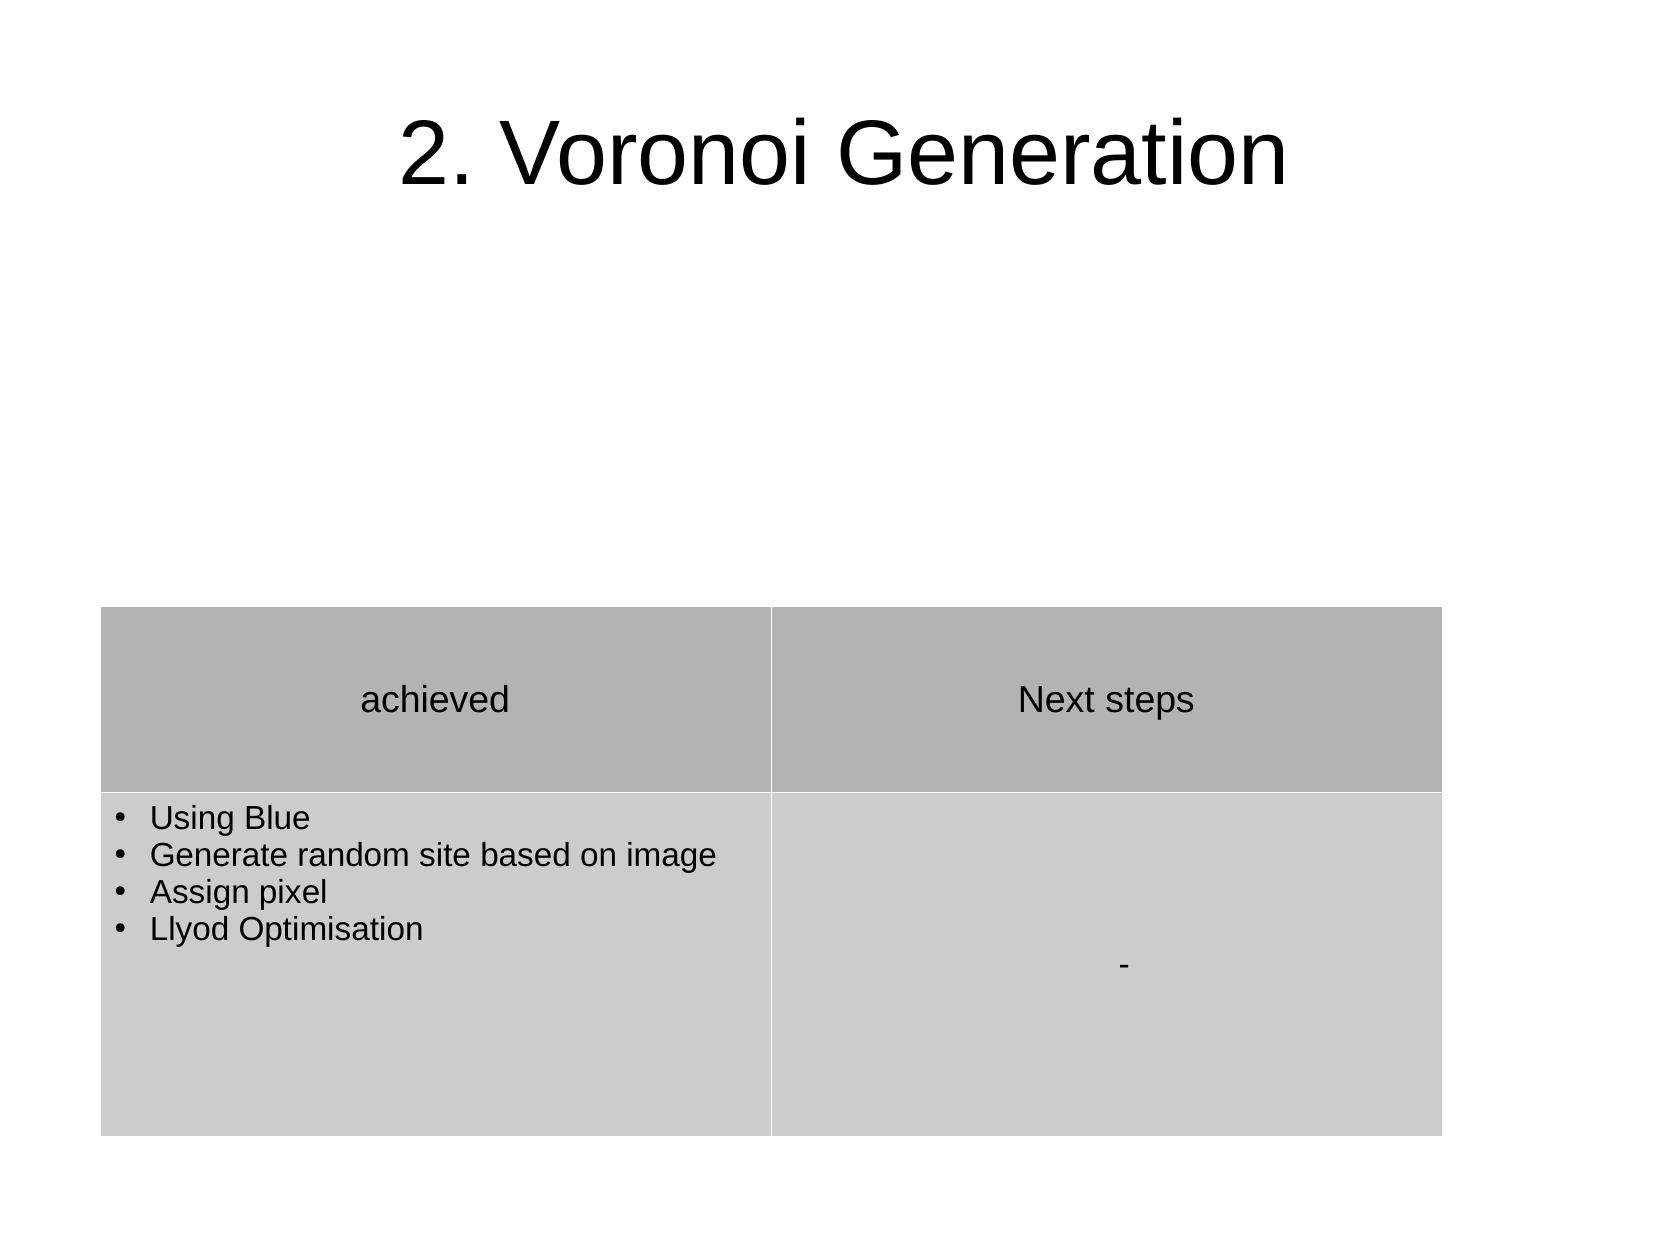

# 2. Voronoi Generation
| achieved | Next steps |
| --- | --- |
| Using Blue Generate random site based on image Assign pixel Llyod Optimisation | - |
| | |
| --- | --- |
| | |